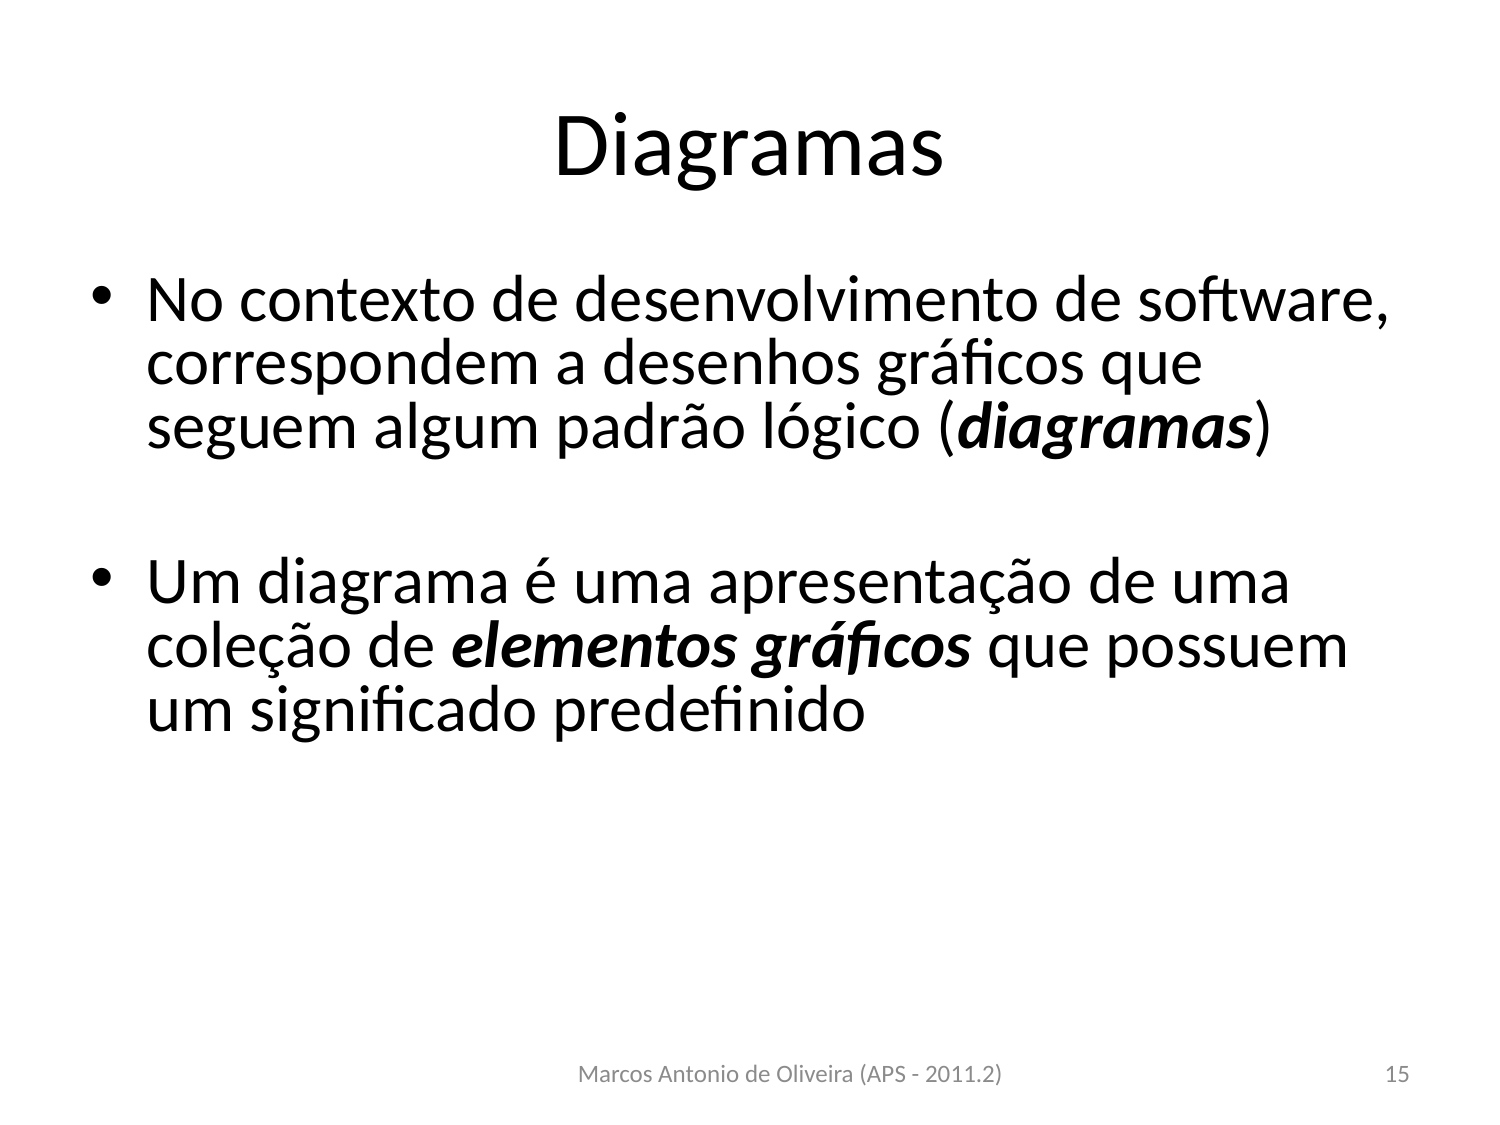

# Diagramas
No contexto de desenvolvimento de software, correspondem a desenhos gráficos que seguem algum padrão lógico (diagramas)
Um diagrama é uma apresentação de uma coleção de elementos gráficos que possuem um significado predefinido
Marcos Antonio de Oliveira (APS - 2011.2)